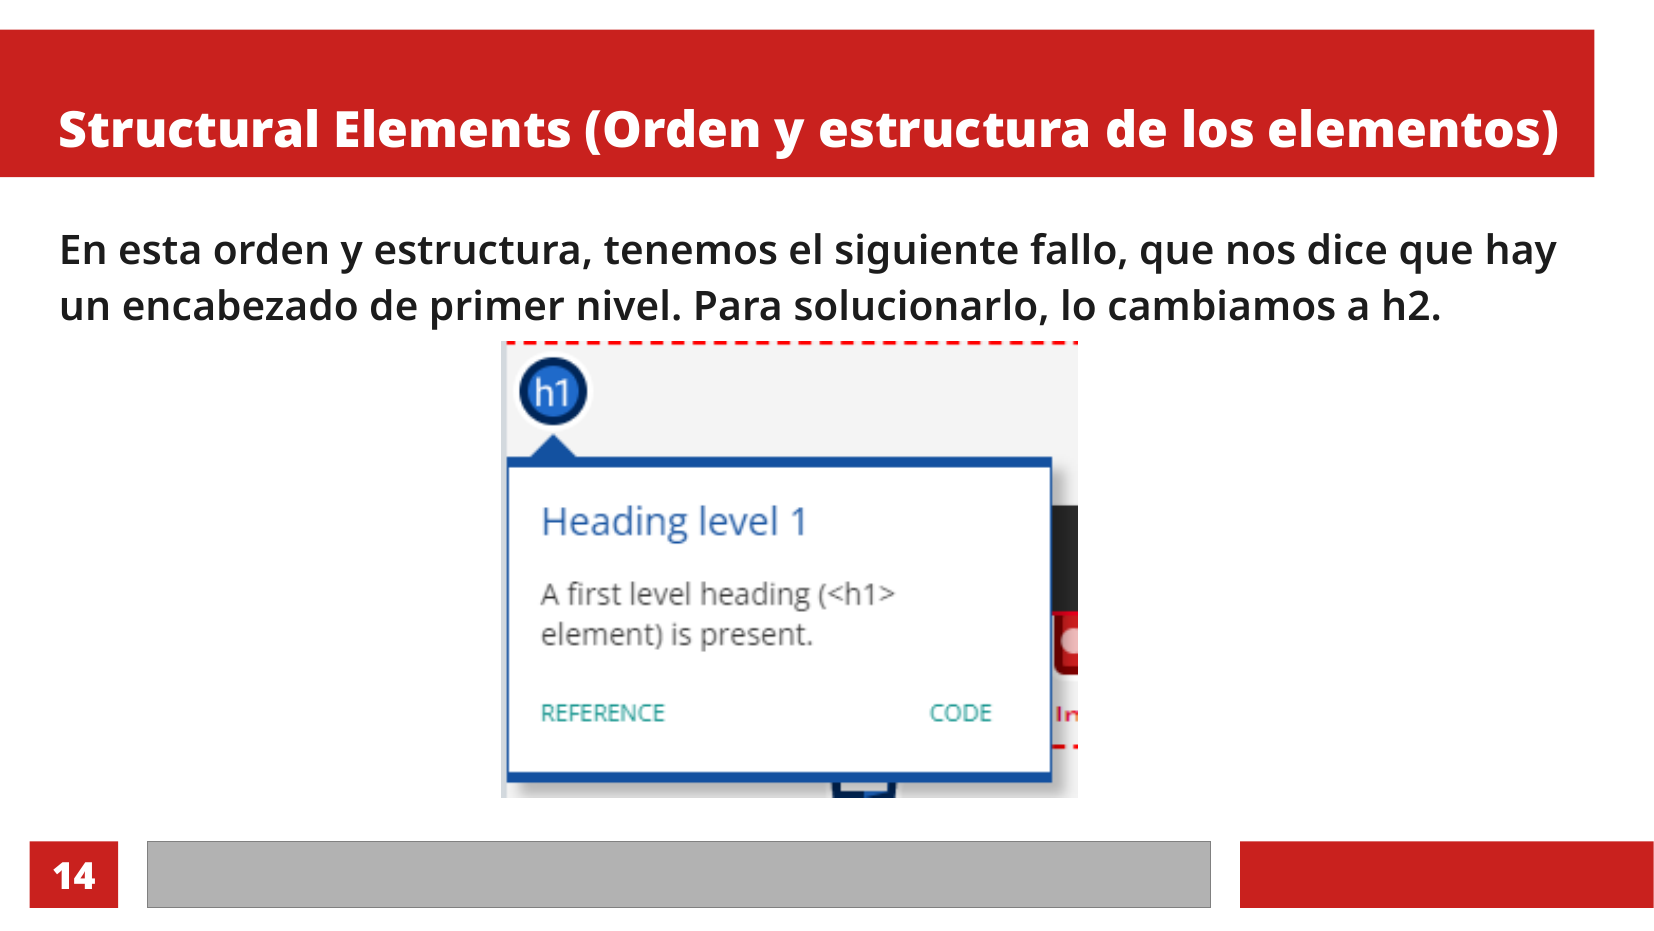

# Structural Elements (Orden y estructura de los elementos)
En esta orden y estructura, tenemos el siguiente fallo, que nos dice que hay un encabezado de primer nivel. Para solucionarlo, lo cambiamos a h2.
14